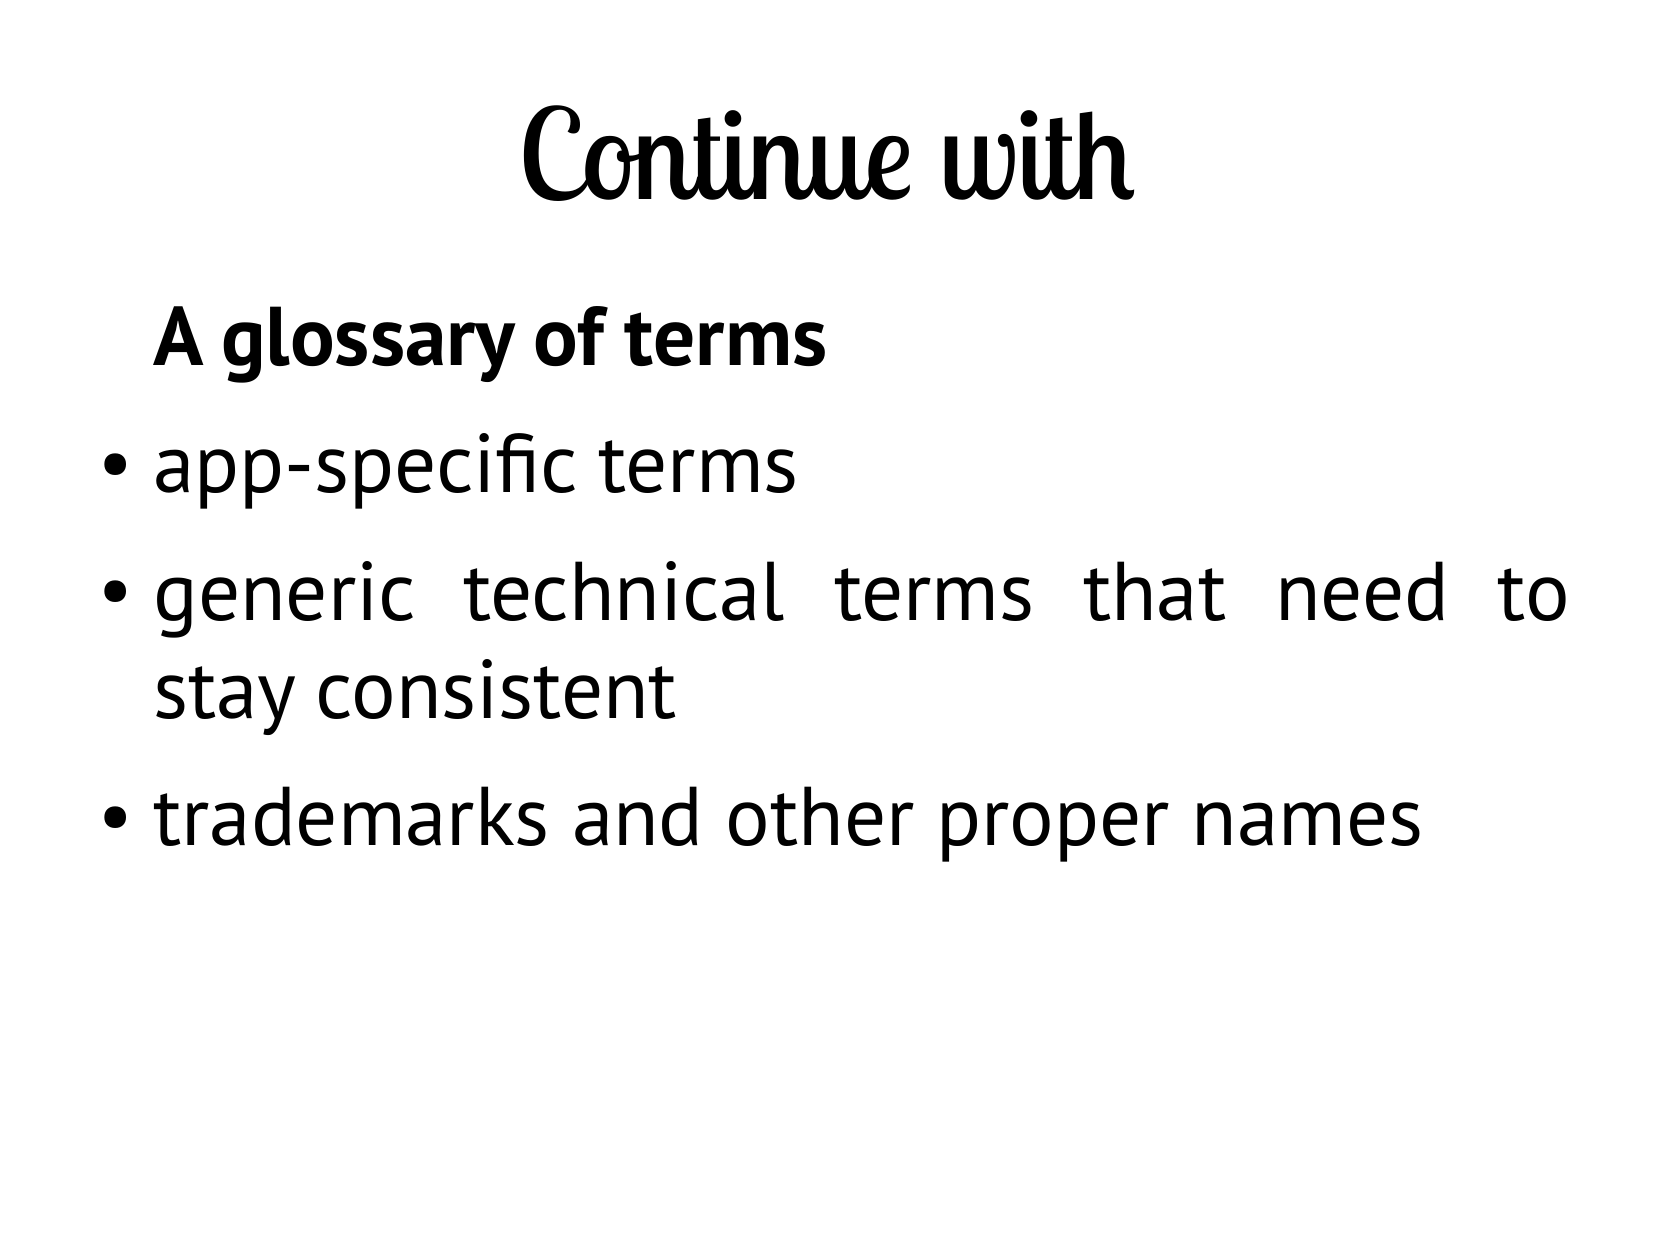

# Continue with
A glossary of terms
app-specific terms
generic technical terms that need to stay consistent
trademarks and other proper names